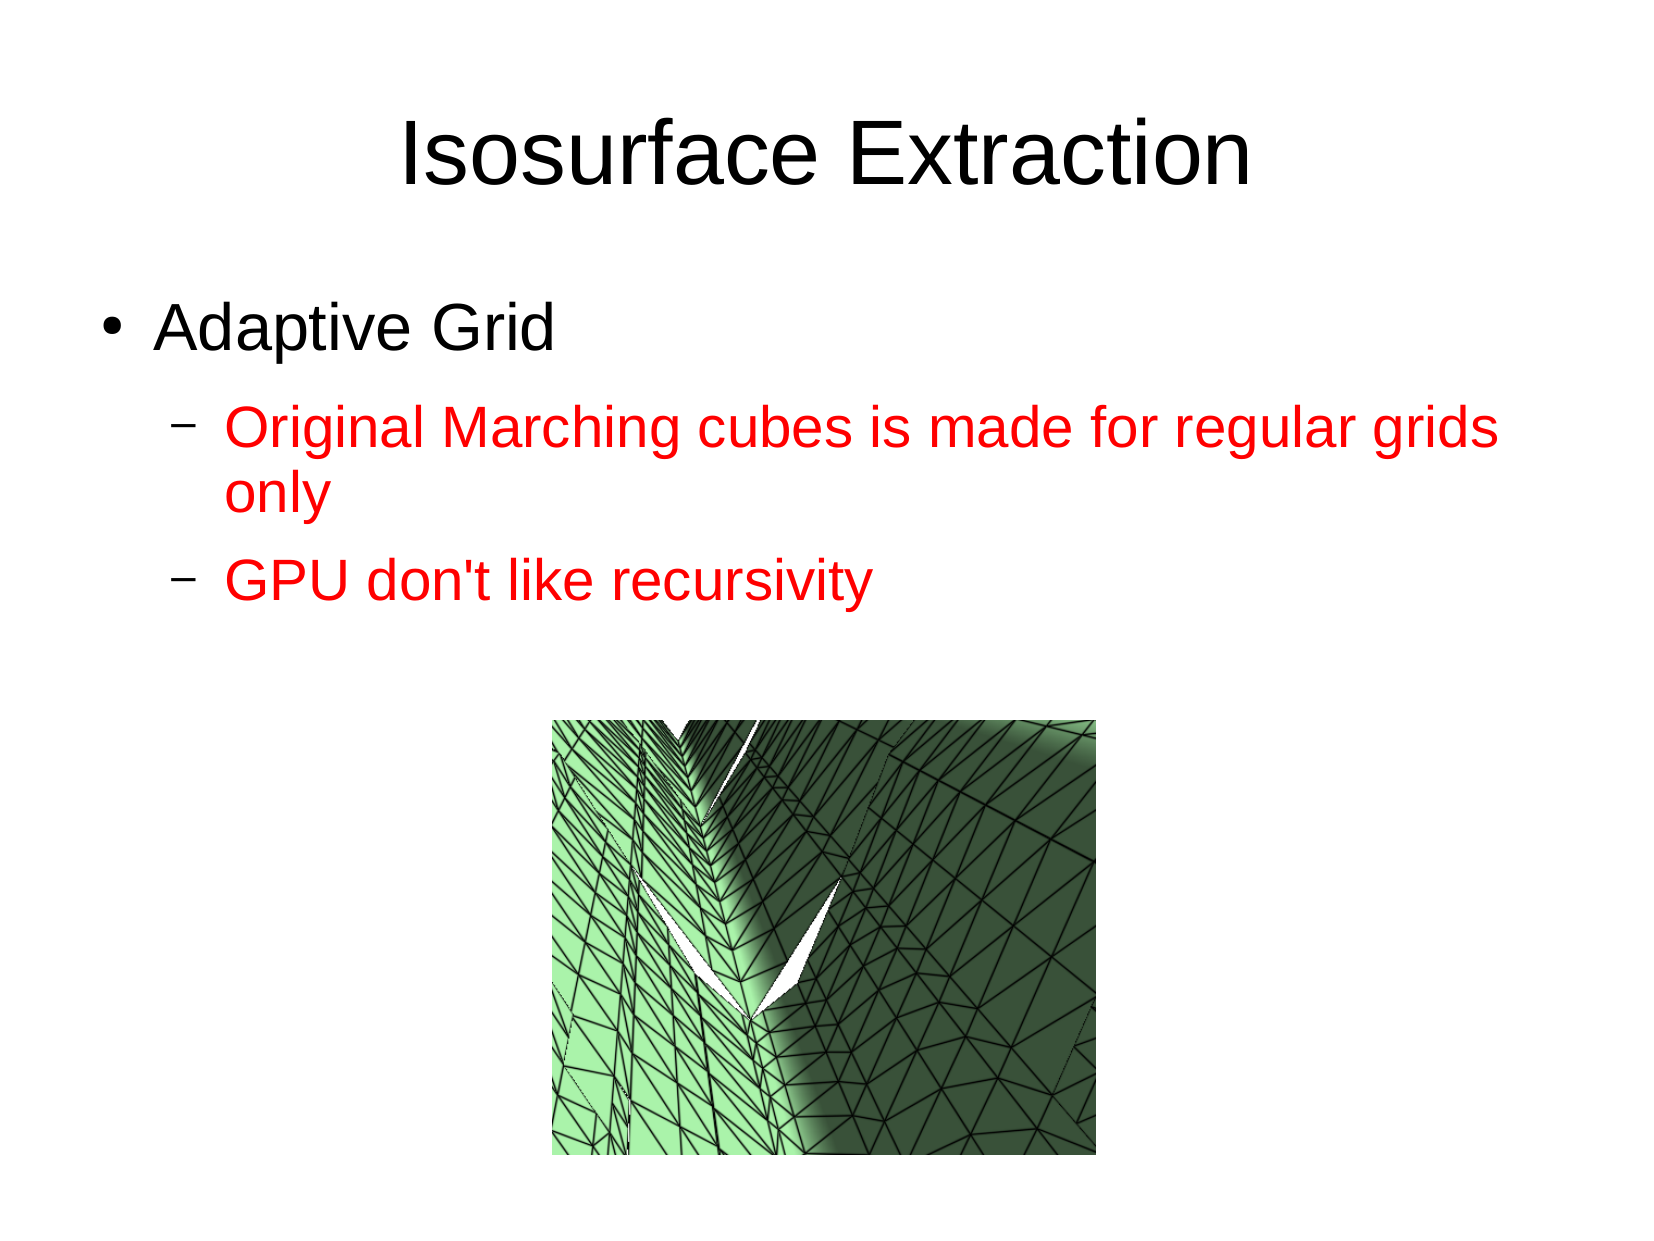

# Isosurface Extraction
Adaptive Grid
Original Marching cubes is made for regular grids only
GPU don't like recursivity